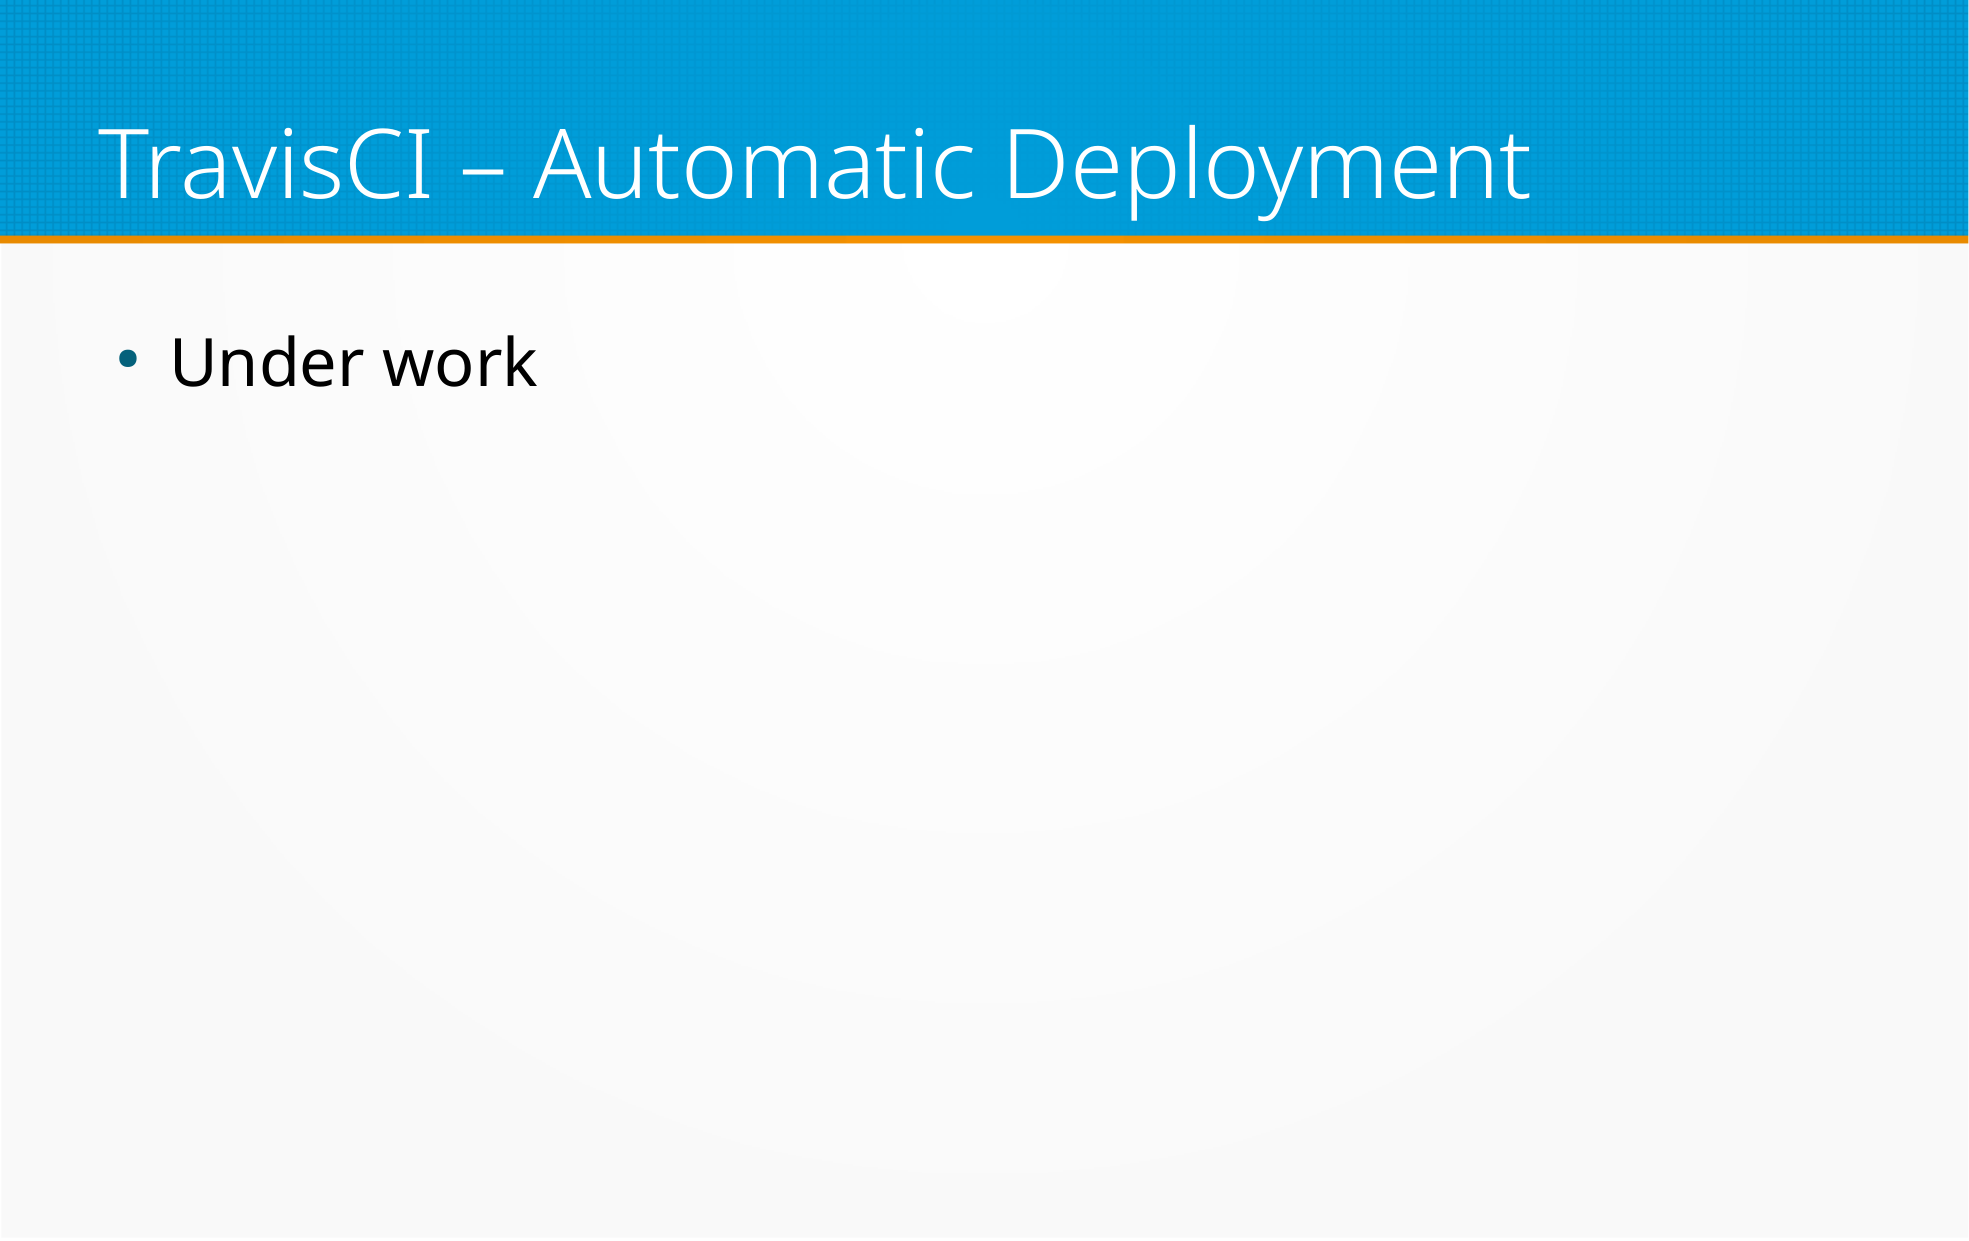

# TravisCI – Automatic Deployment
Under work